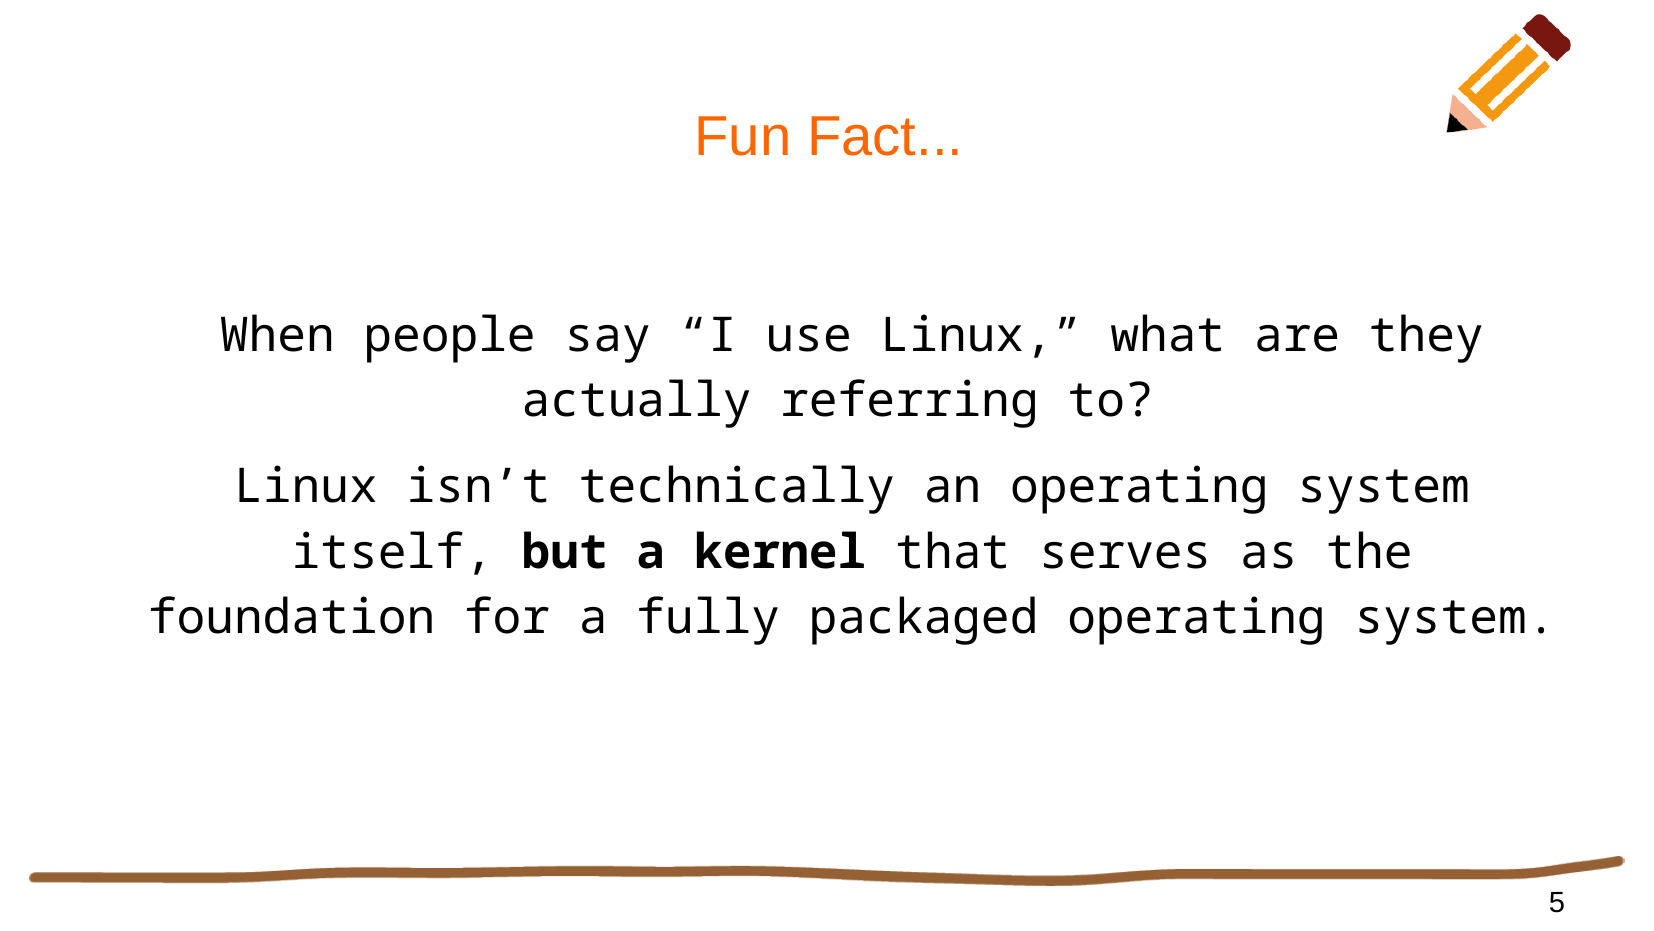

# Fun Fact...
When people say “I use Linux,” what are they actually referring to?
Linux isn’t technically an operating system itself, but a kernel that serves as the foundation for a fully packaged operating system.
5